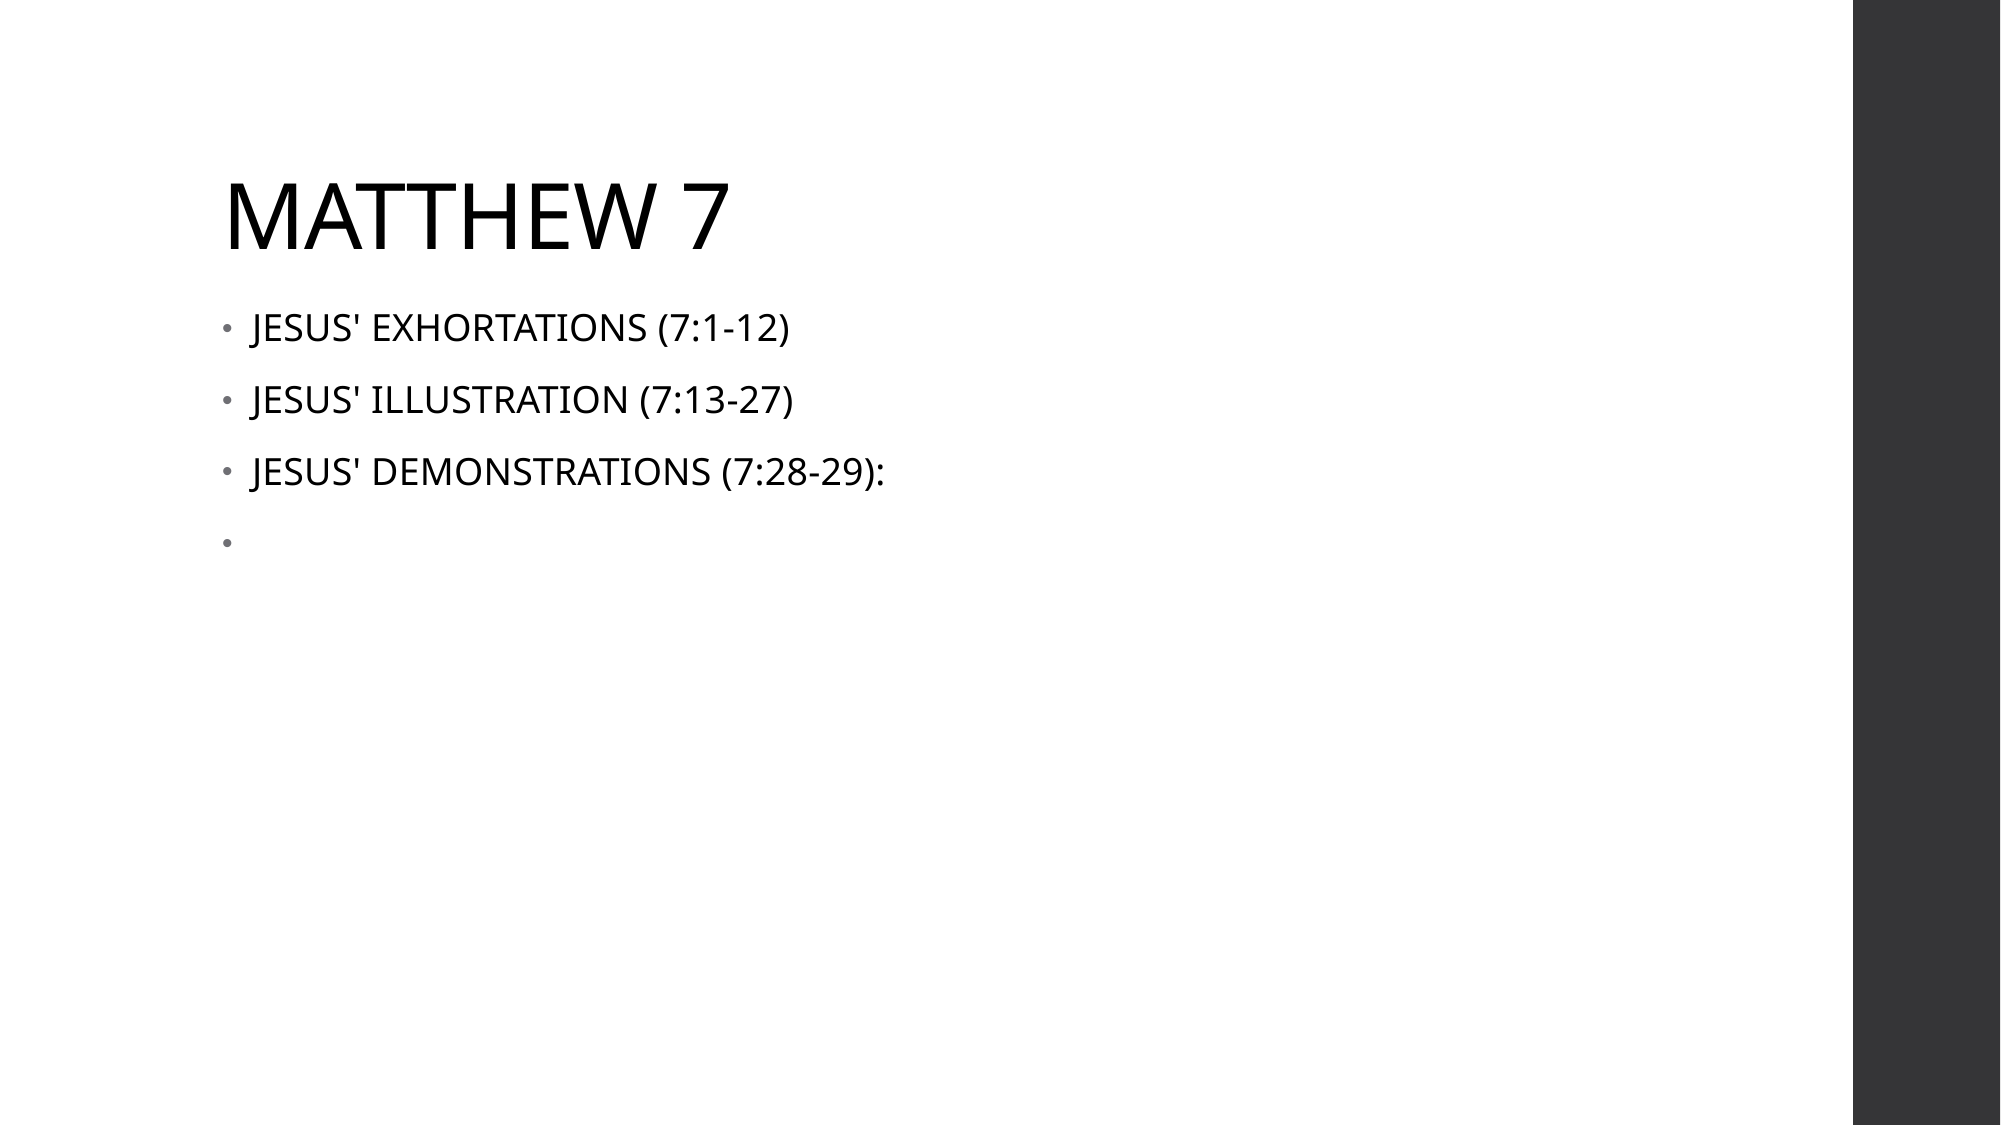

# MATTHEW 7
JESUS' EXHORTATIONS (7:1-12)
JESUS' ILLUSTRATION (7:13-27)
JESUS' DEMONSTRATIONS (7:28-29):